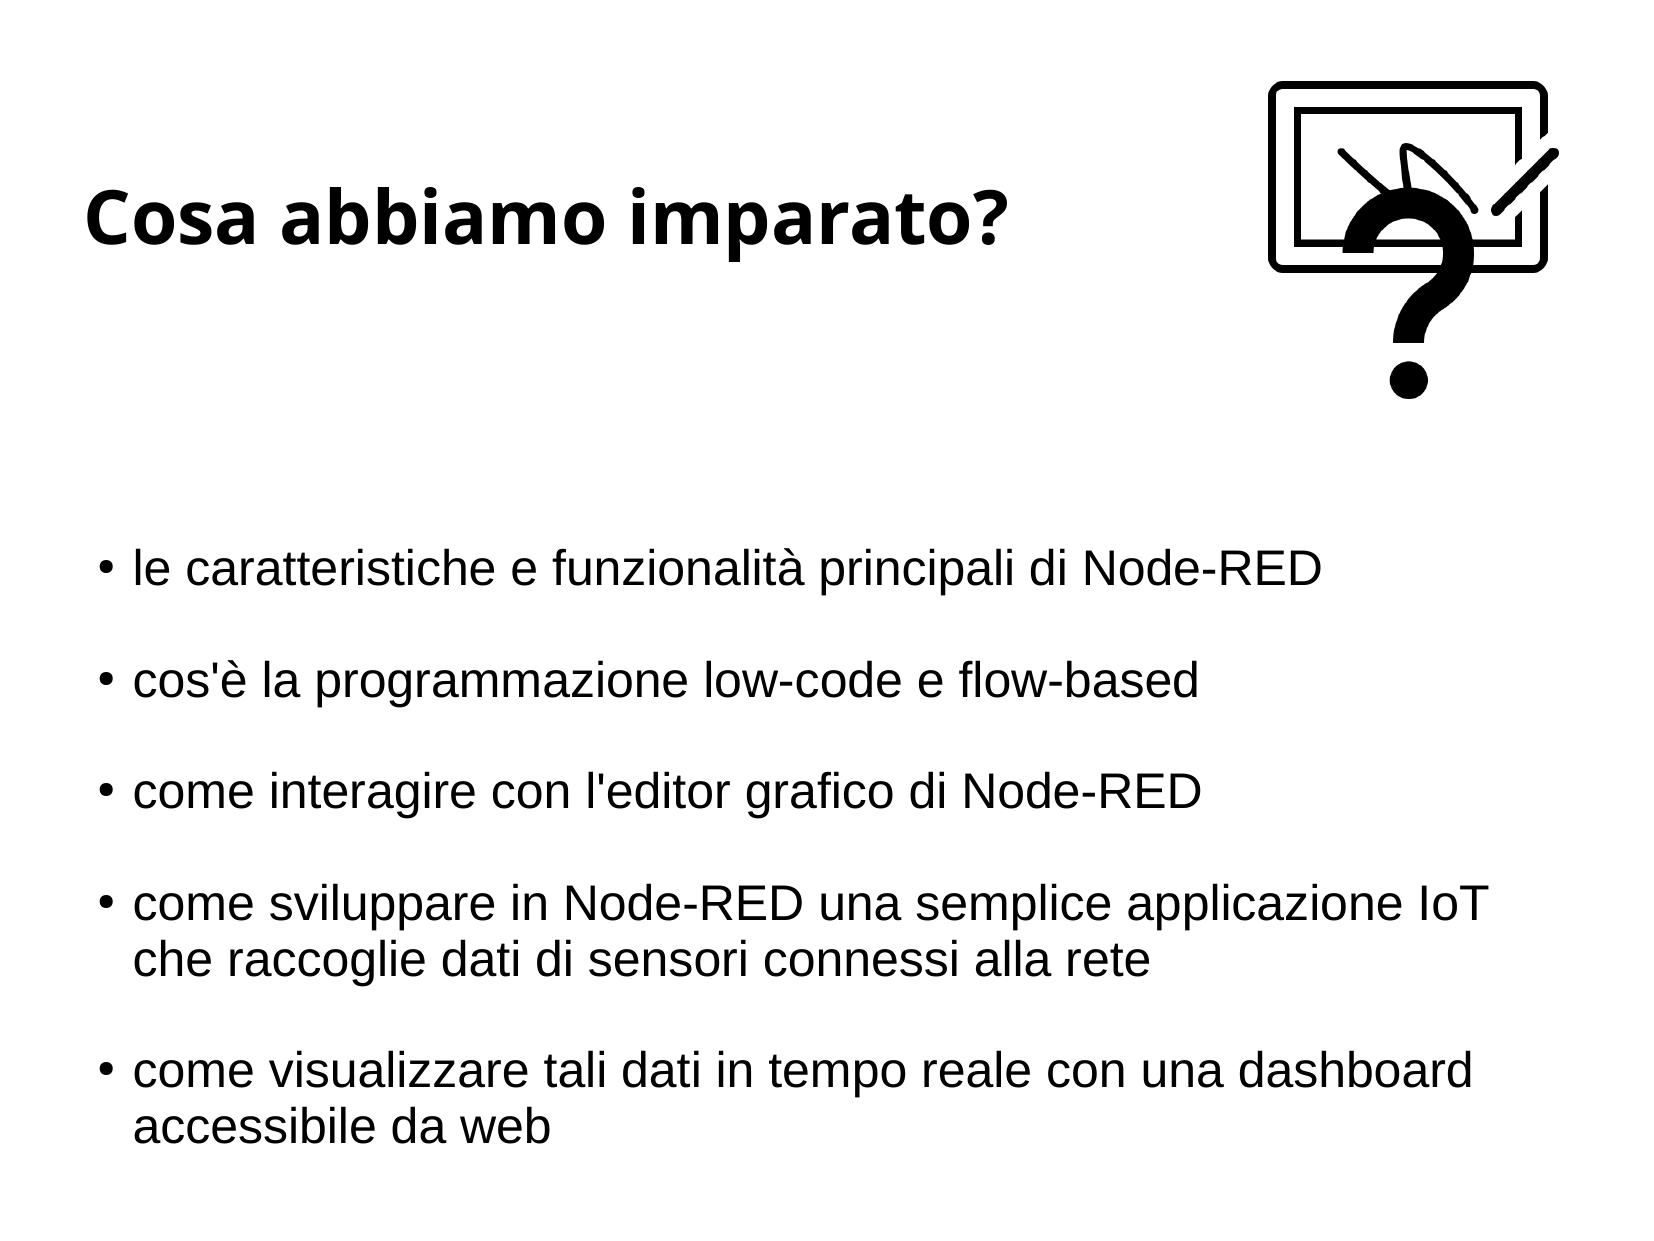

Cosa abbiamo imparato?
le caratteristiche e funzionalità principali di Node-RED
cos'è la programmazione low-code e flow-based
come interagire con l'editor grafico di Node-RED
come sviluppare in Node-RED una semplice applicazione IoT che raccoglie dati di sensori connessi alla rete
come visualizzare tali dati in tempo reale con una dashboard accessibile da web